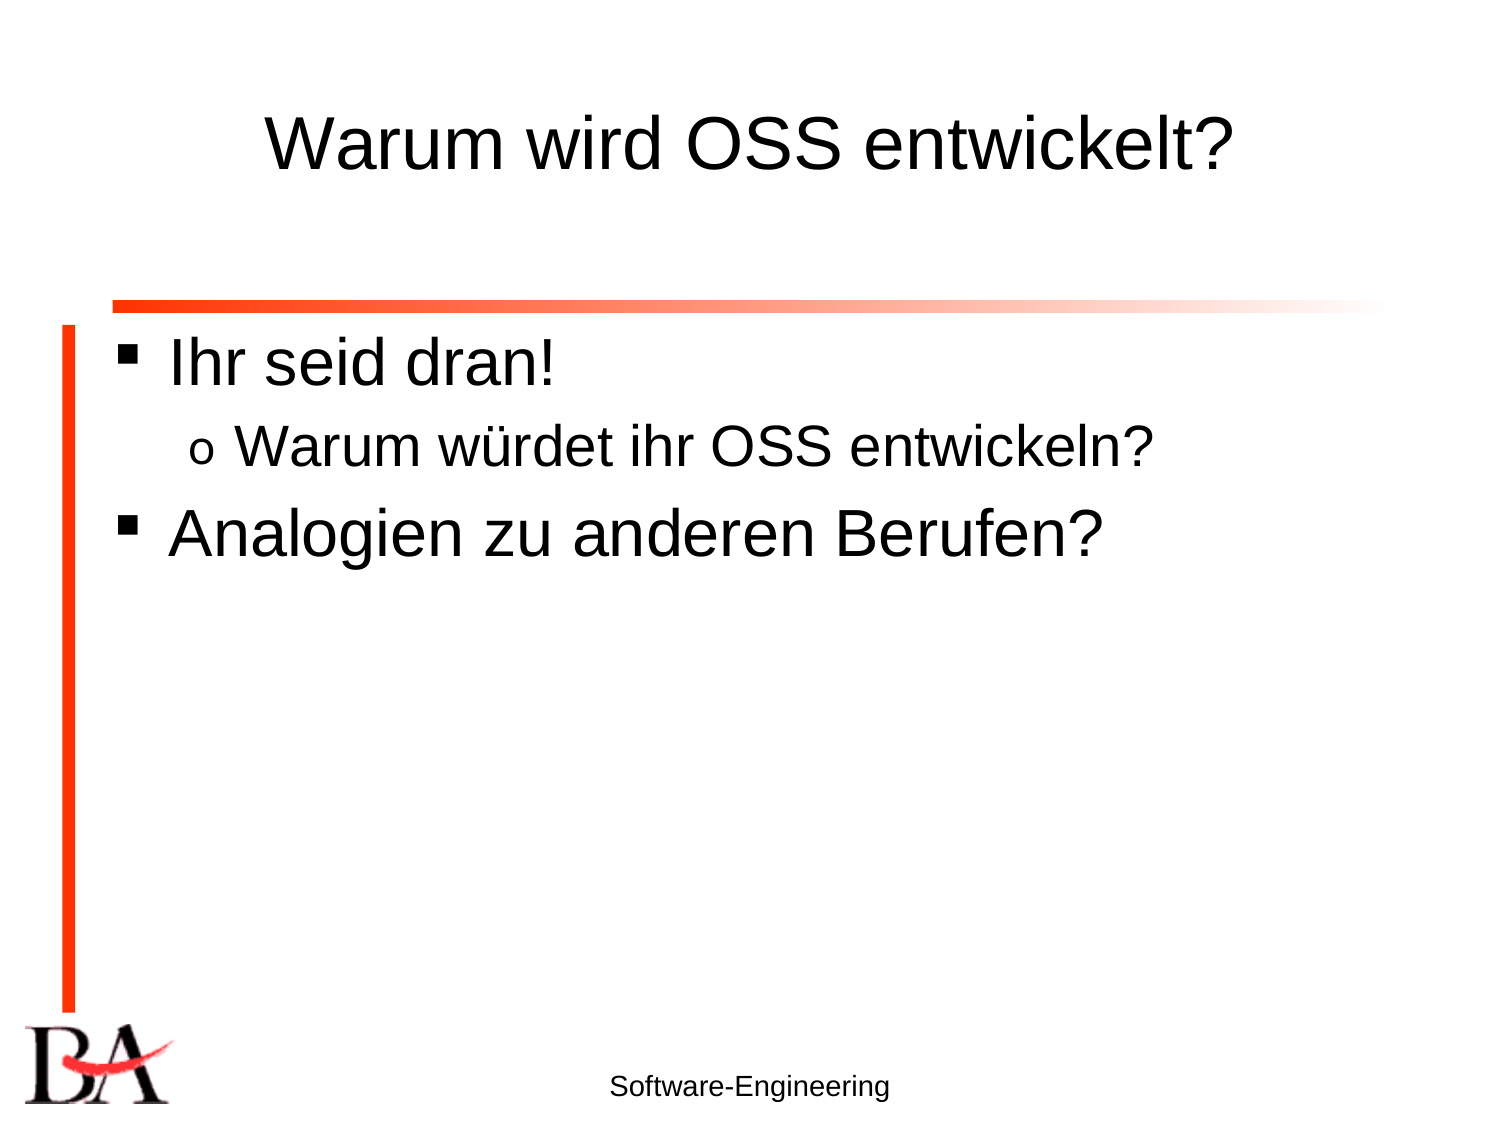

# Warum wird OSS entwickelt?
Ihr seid dran!
Warum würdet ihr OSS entwickeln?
Analogien zu anderen Berufen?